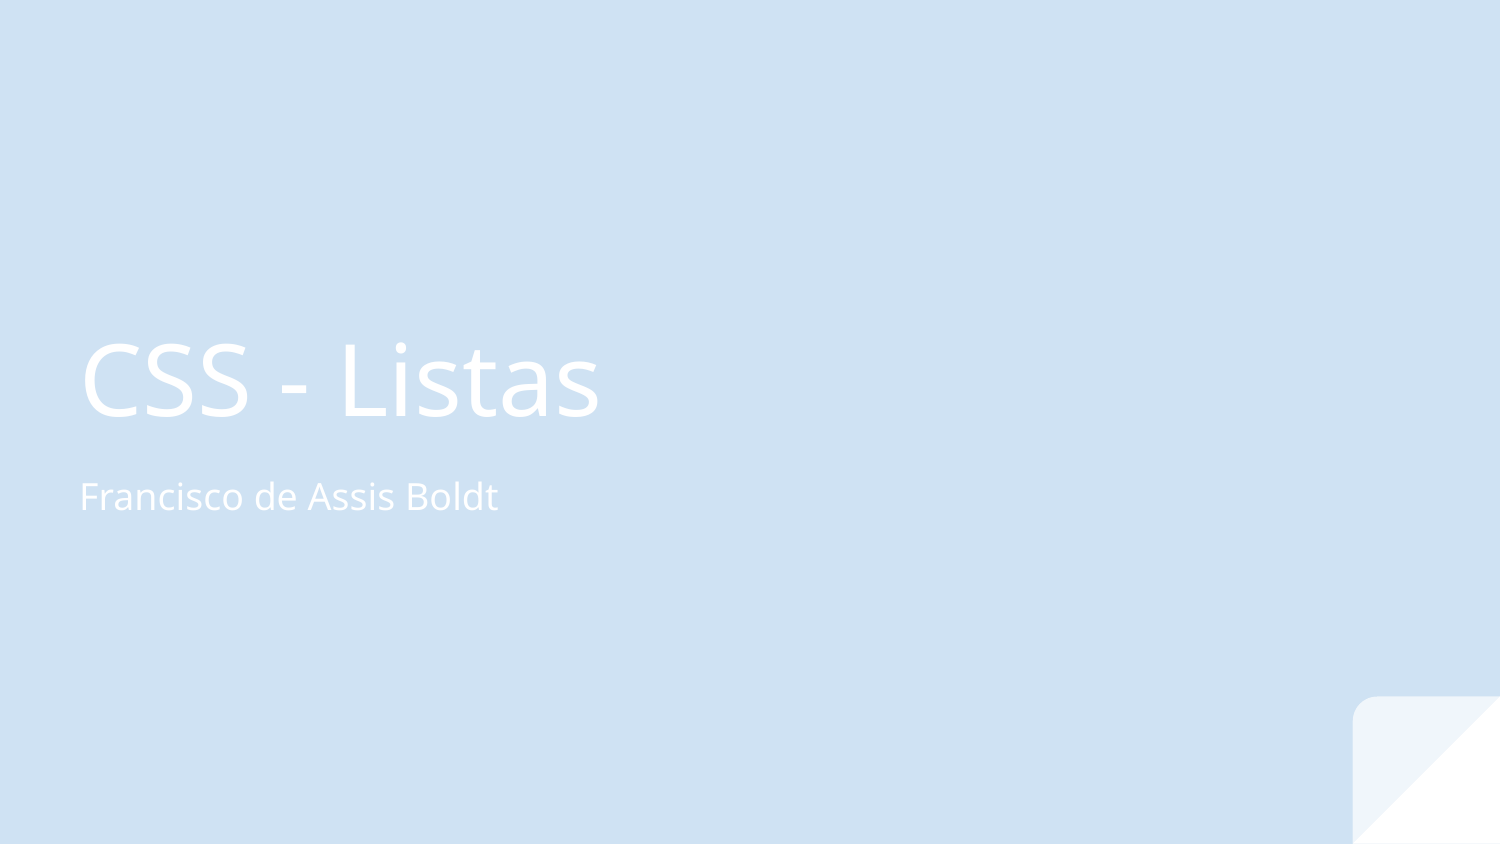

# CSS - Listas
Francisco de Assis Boldt